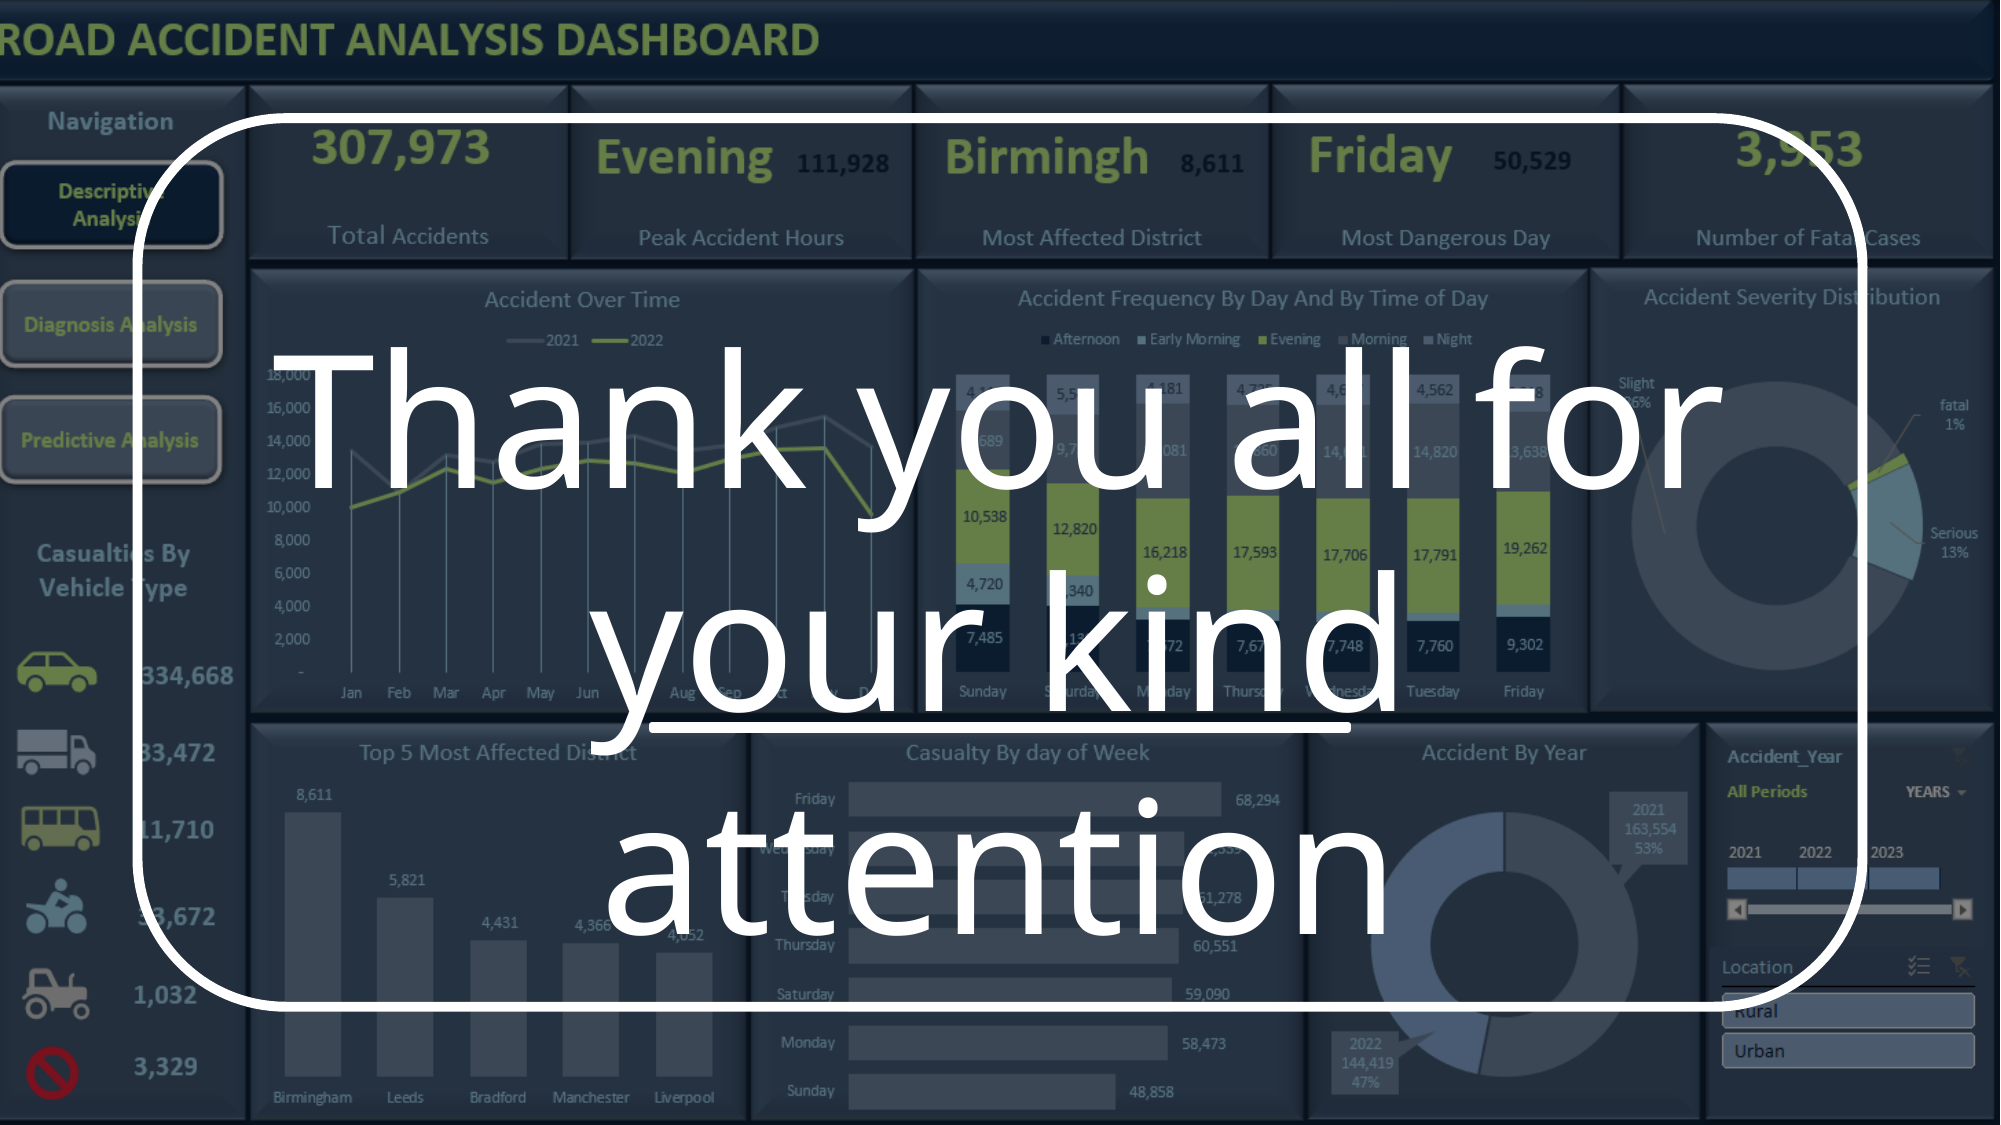

# Thank you all for your kind attention